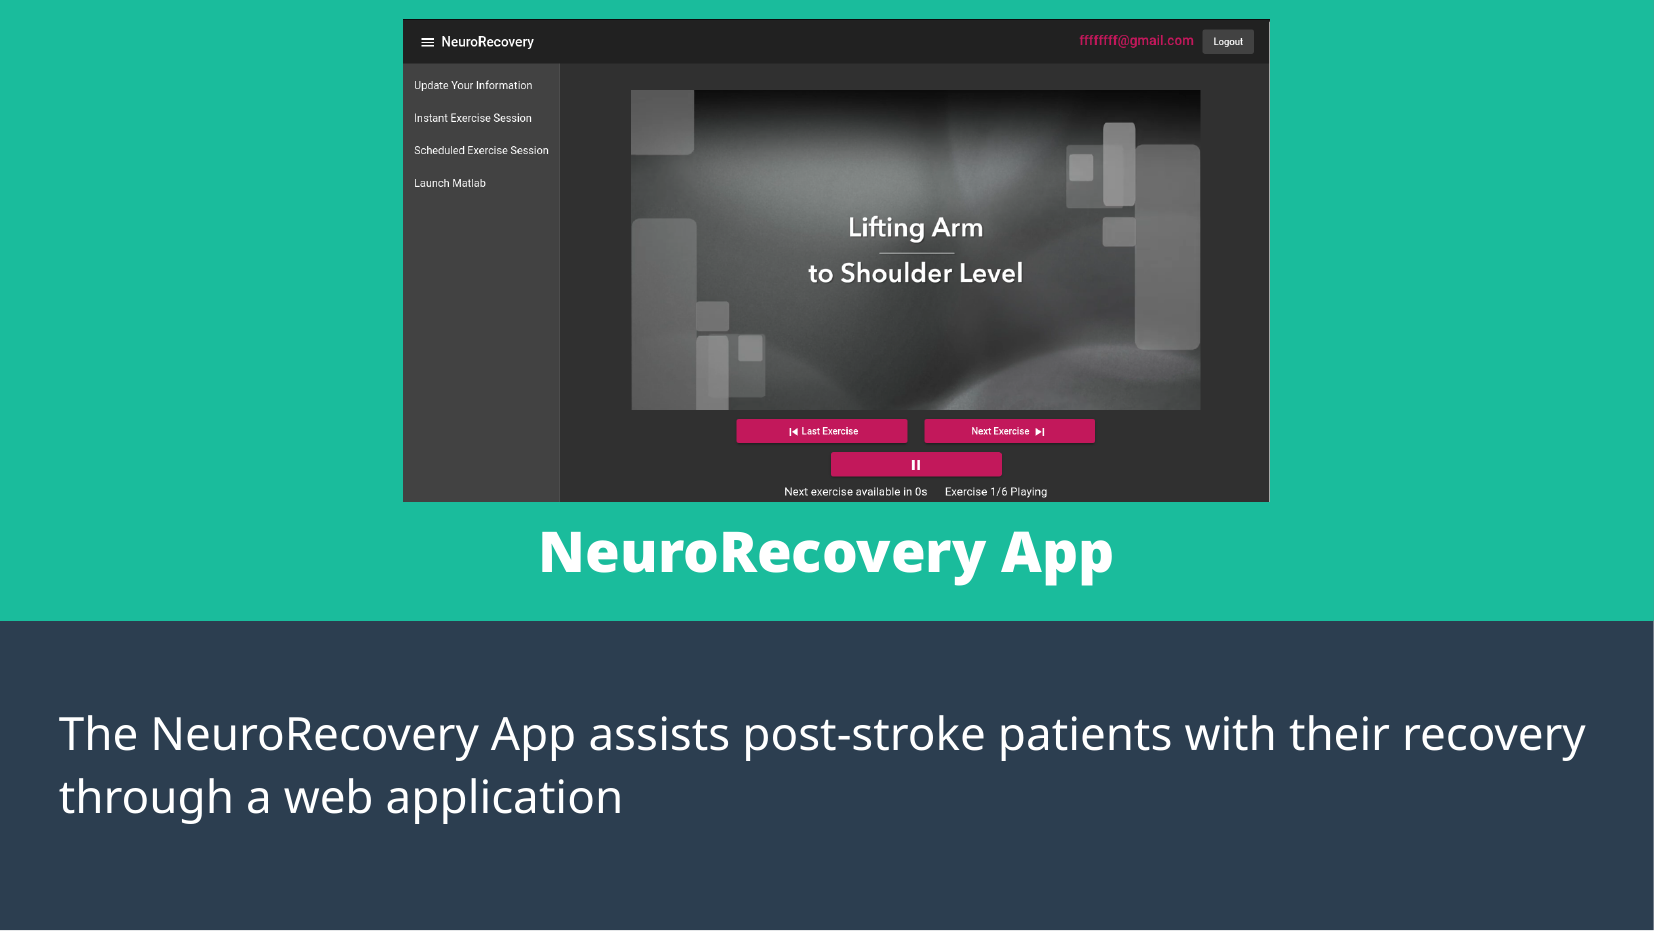

# NeuroRecovery App
The NeuroRecovery App assists post-stroke patients with their recovery through a web application